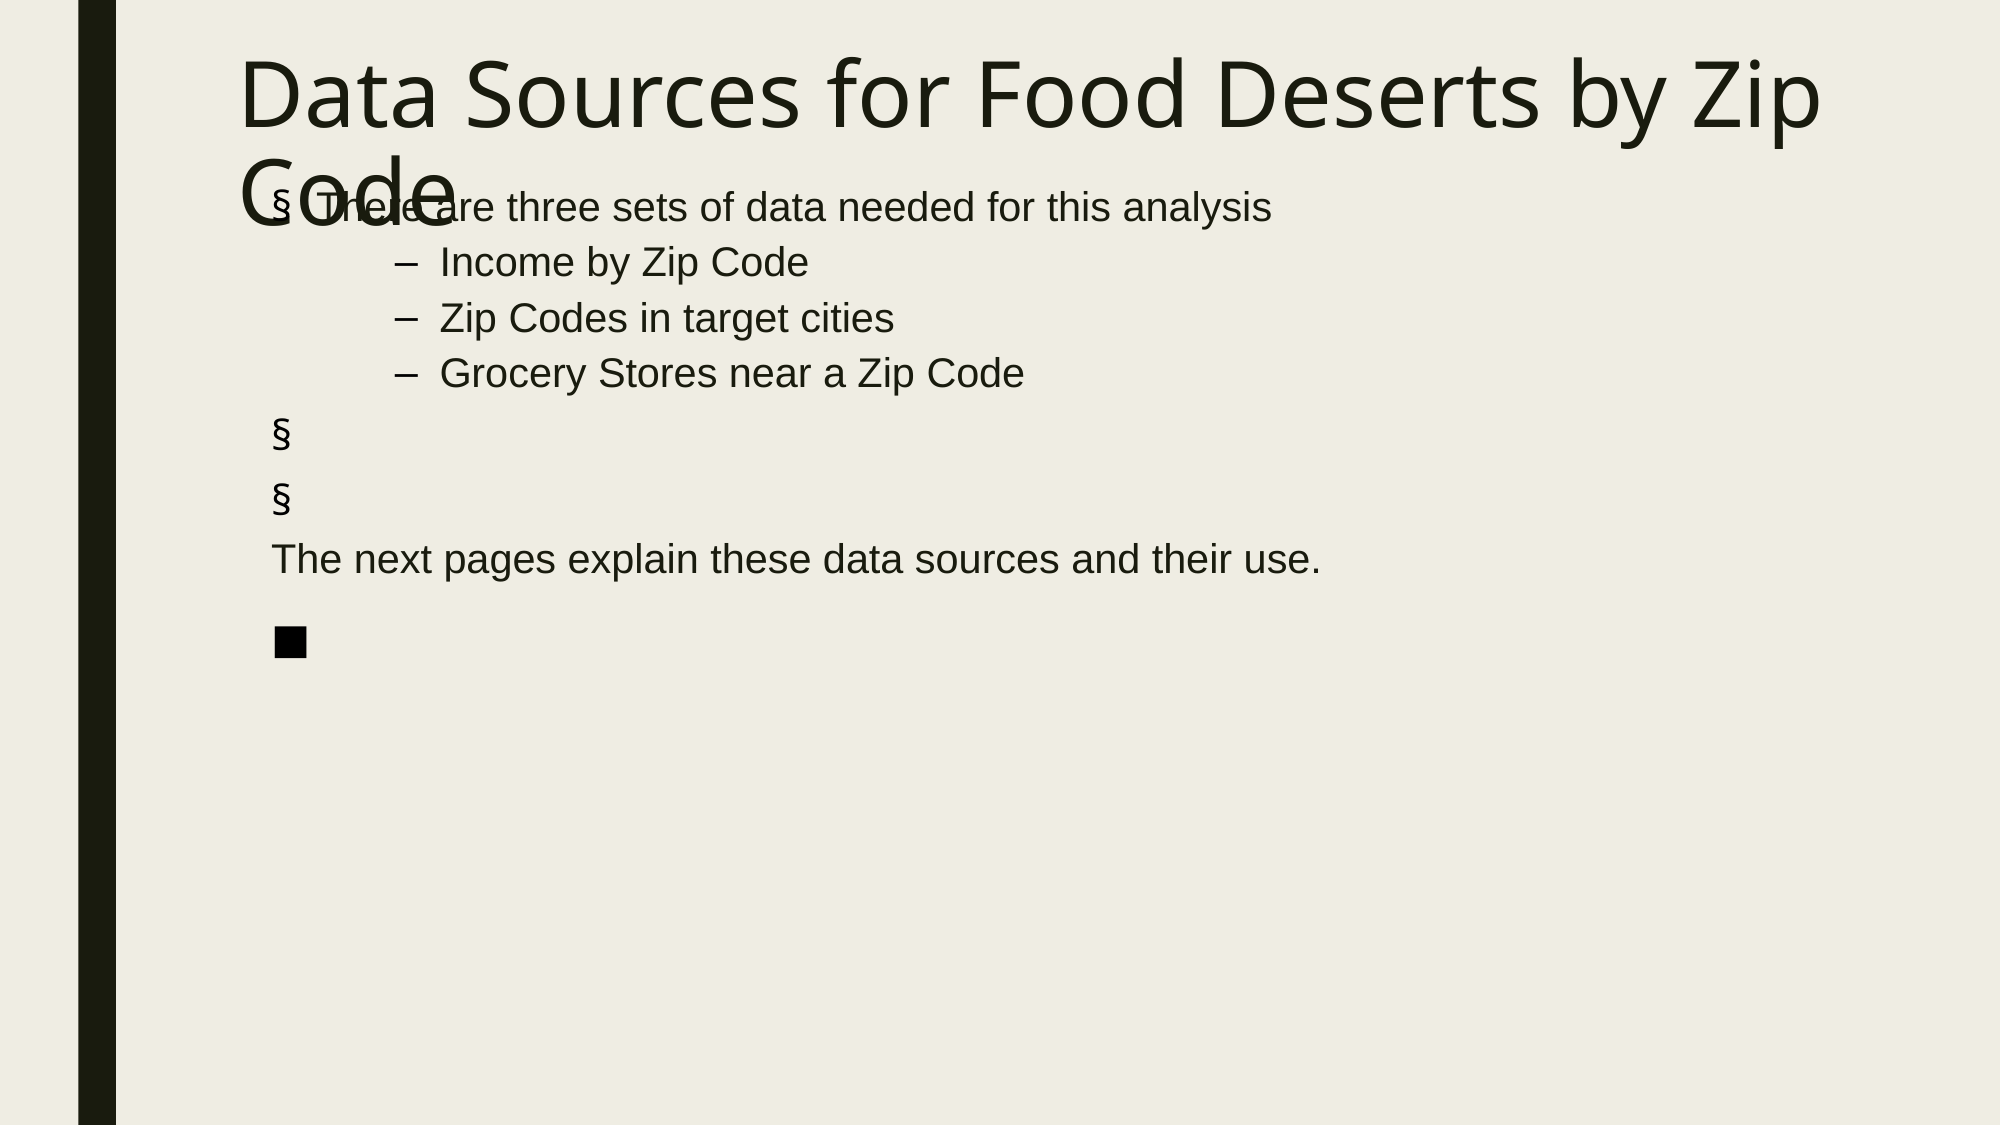

# Data Sources for Food Deserts by Zip Code
There are three sets of data needed for this analysis
Income by Zip Code
Zip Codes in target cities
Grocery Stores near a Zip Code
The next pages explain these data sources and their use.